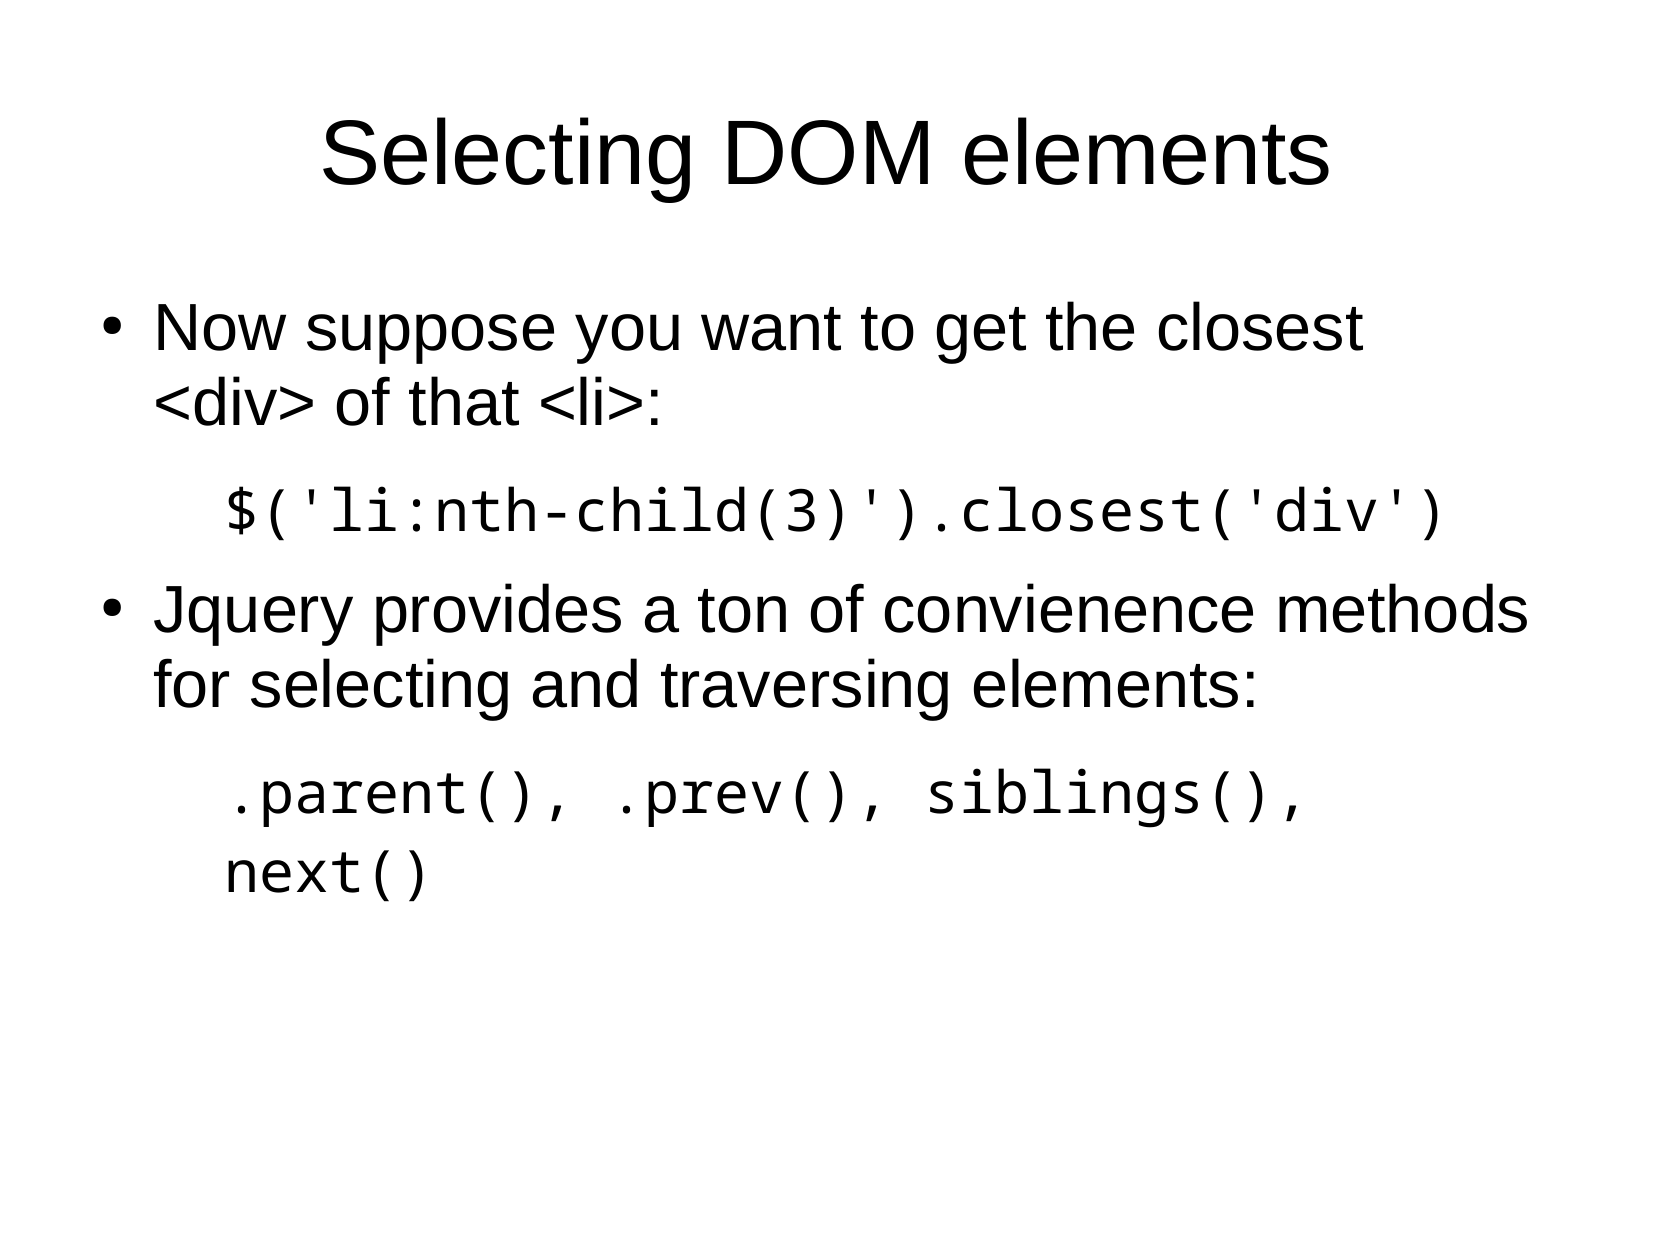

# Selecting DOM elements
Now suppose you want to get the closest <div> of that <li>:
$('li:nth-child(3)').closest('div')
Jquery provides a ton of convienence methods for selecting and traversing elements:
.parent(), .prev(), siblings(), next()